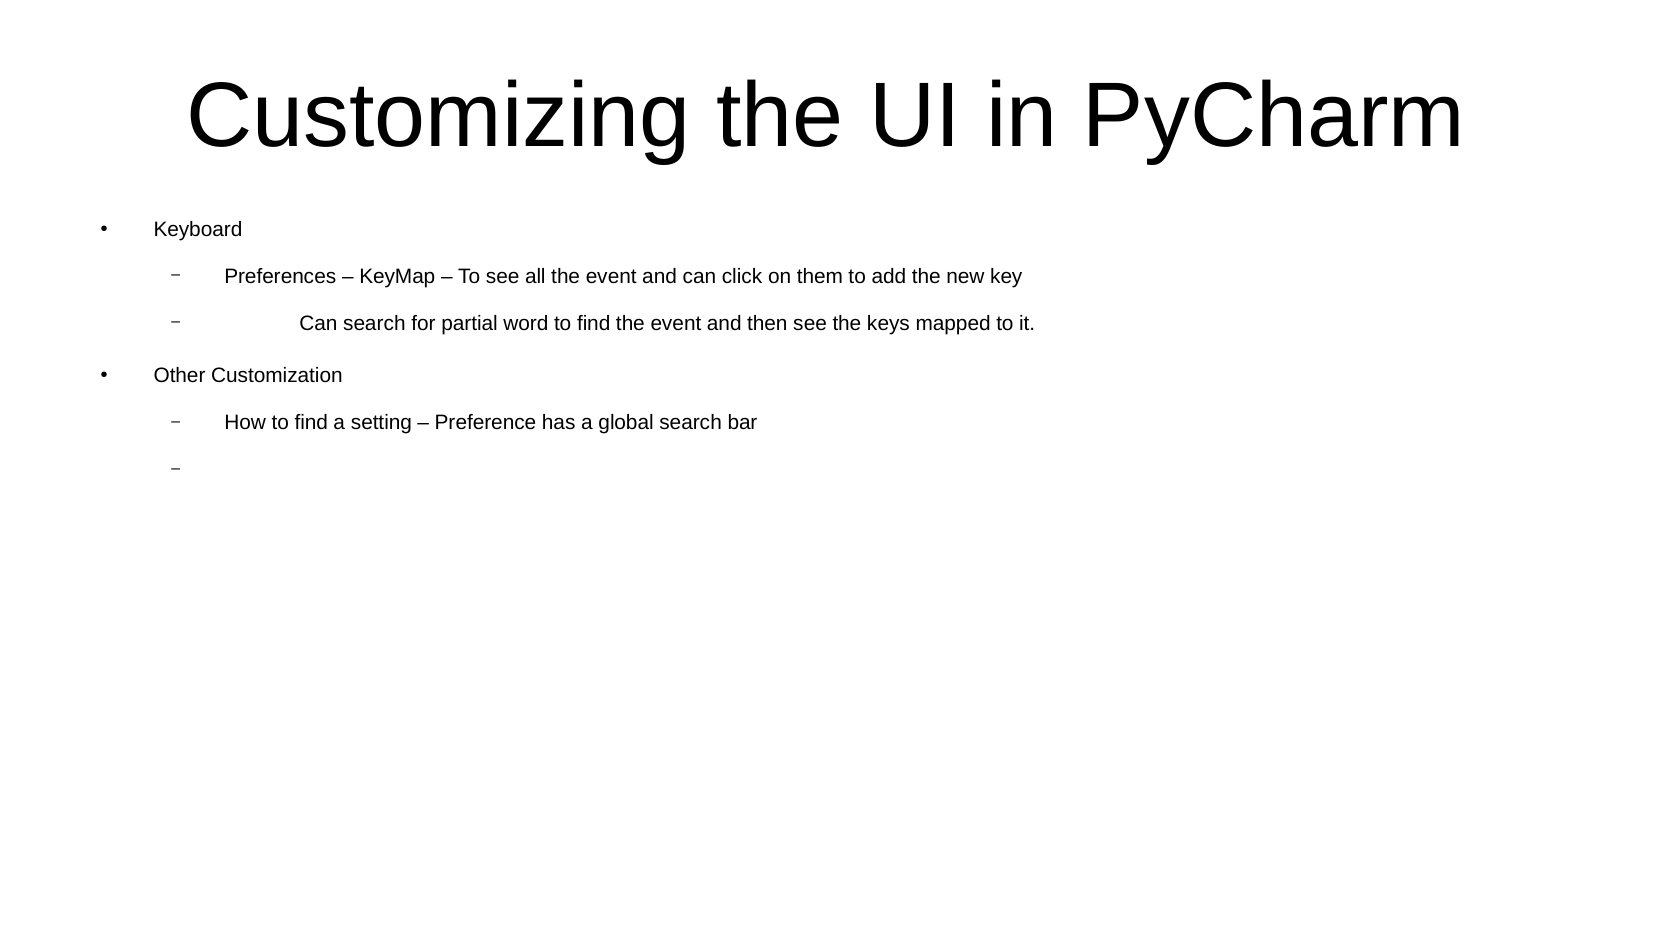

# Customizing the UI in PyCharm
Keyboard
Preferences – KeyMap – To see all the event and can click on them to add the new key
 	Can search for partial word to find the event and then see the keys mapped to it.
Other Customization
How to find a setting – Preference has a global search bar